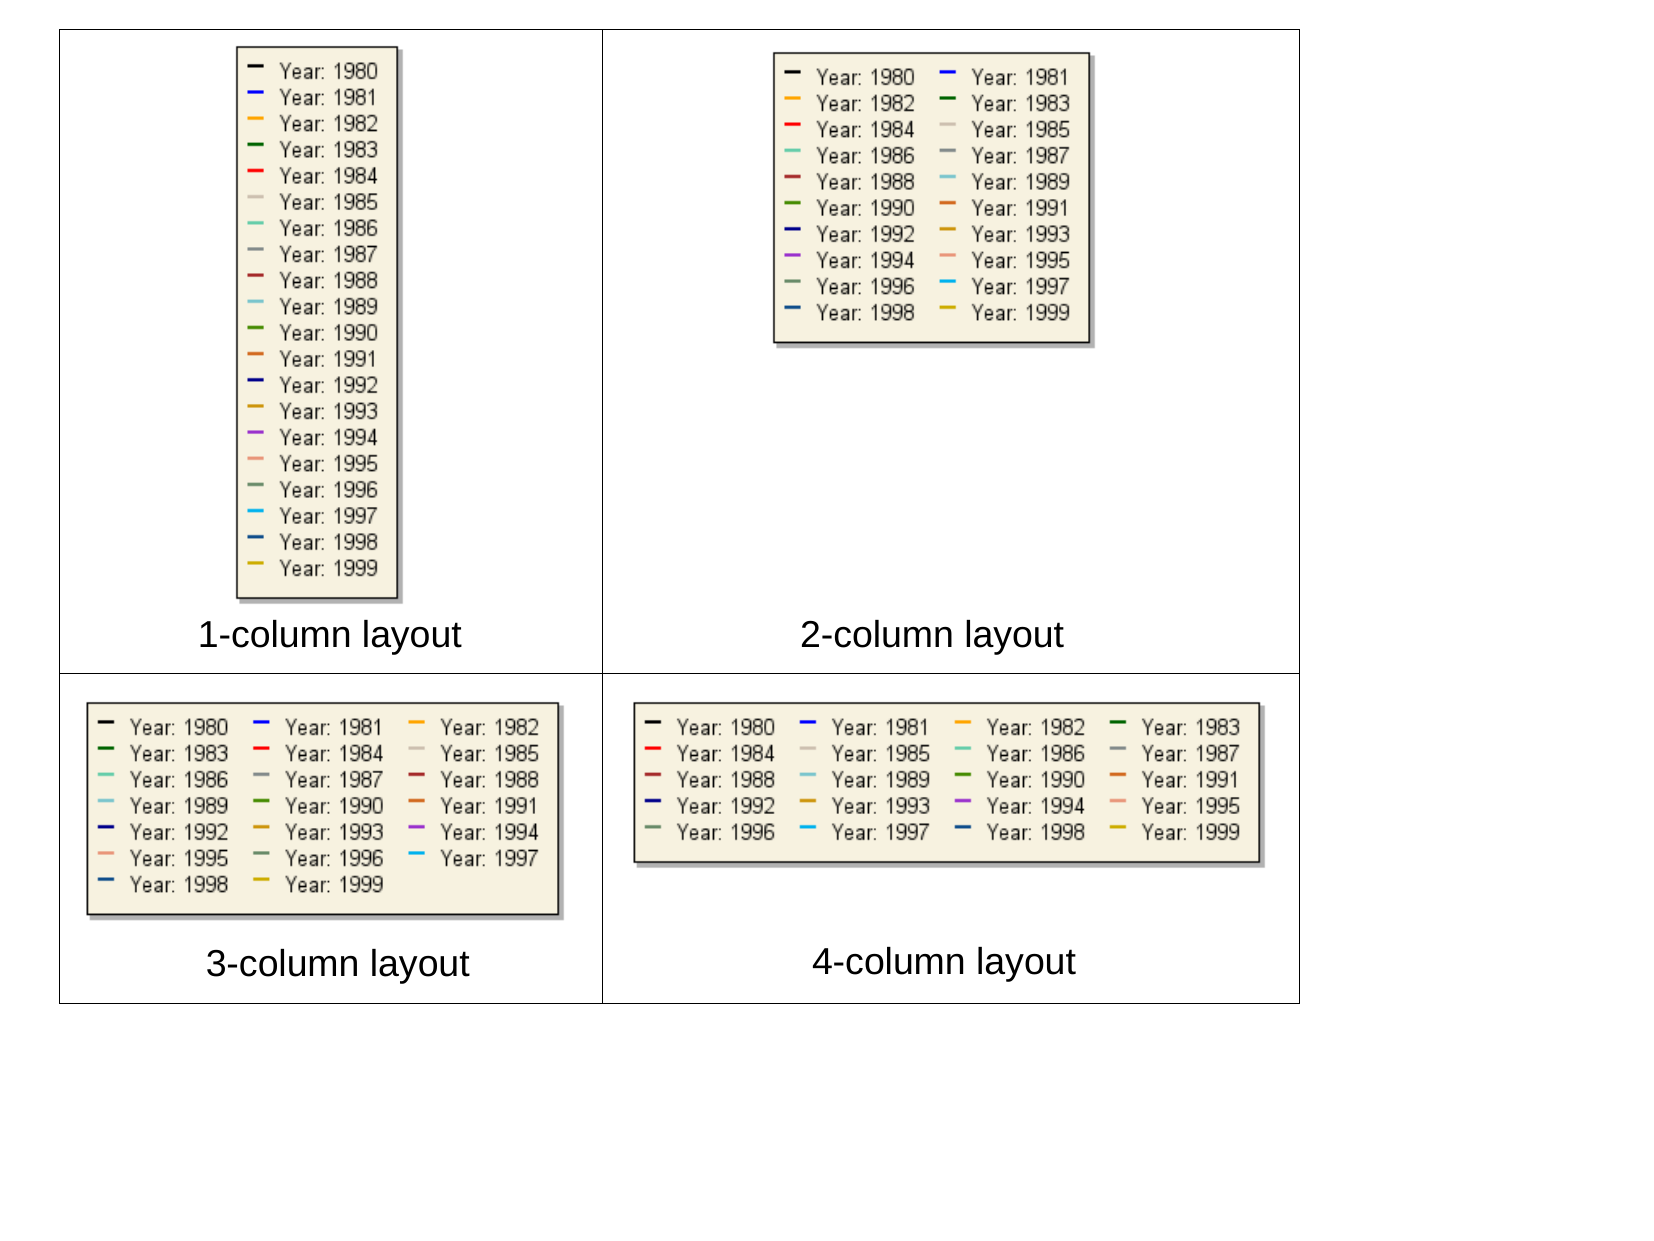

1-column layout
2-column layout
4-column layout
3-column layout